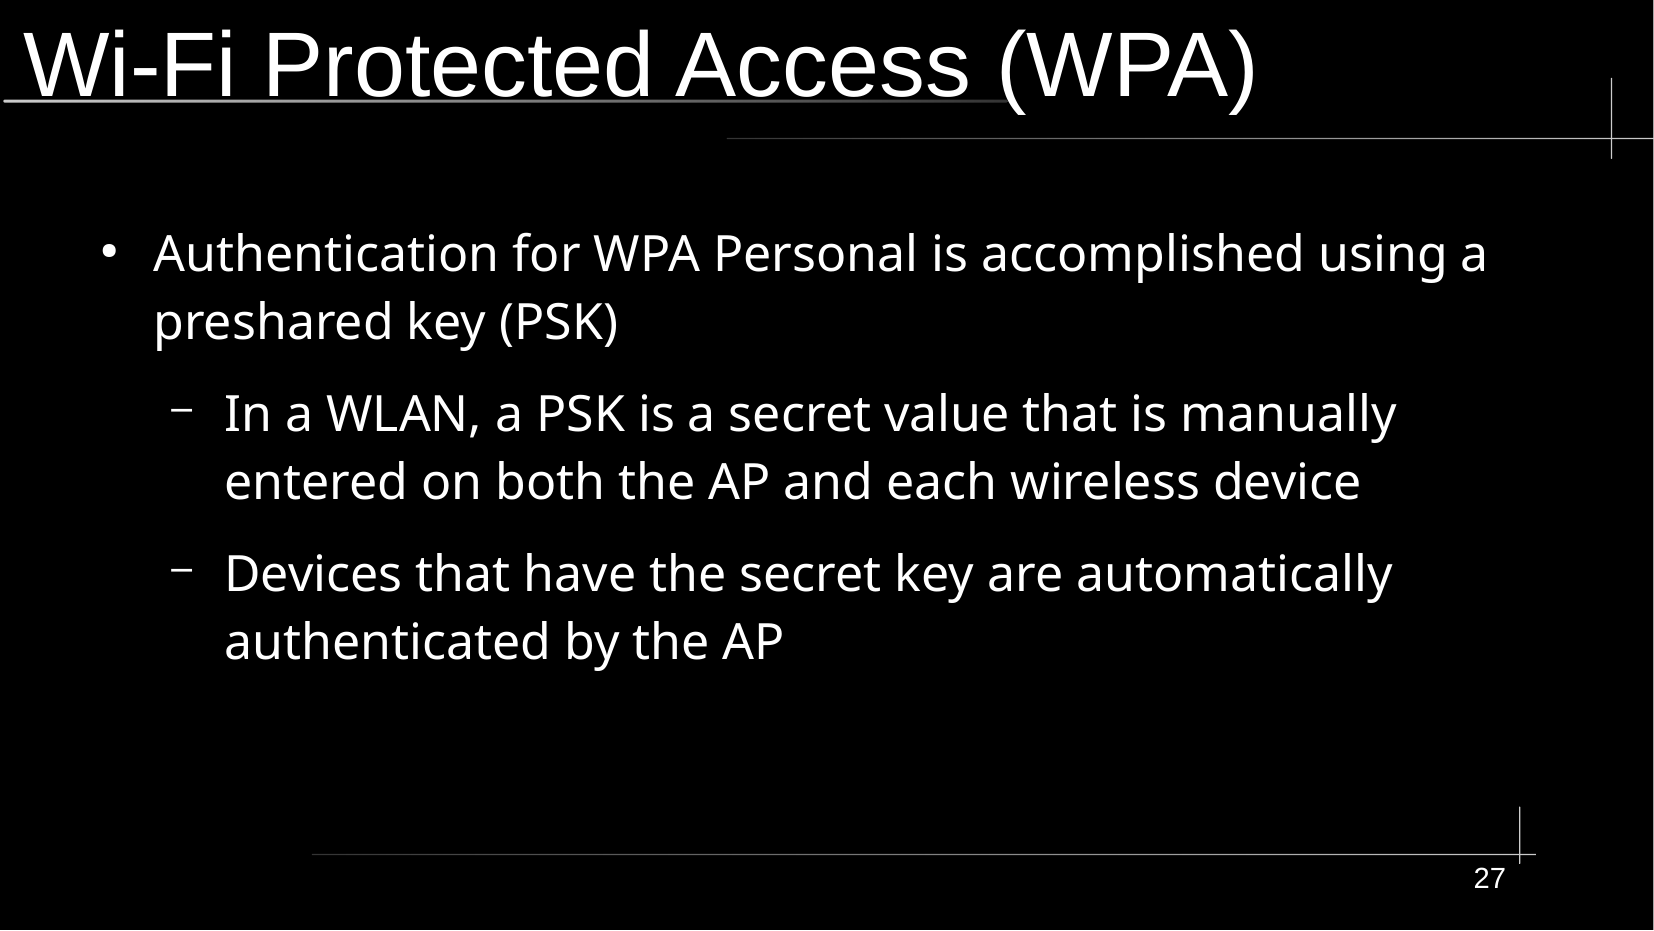

# Wi-Fi Protected Access (WPA)
Authentication for WPA Personal is accomplished using a preshared key (PSK)
In a WLAN, a PSK is a secret value that is manually entered on both the AP and each wireless device
Devices that have the secret key are automatically authenticated by the AP
27